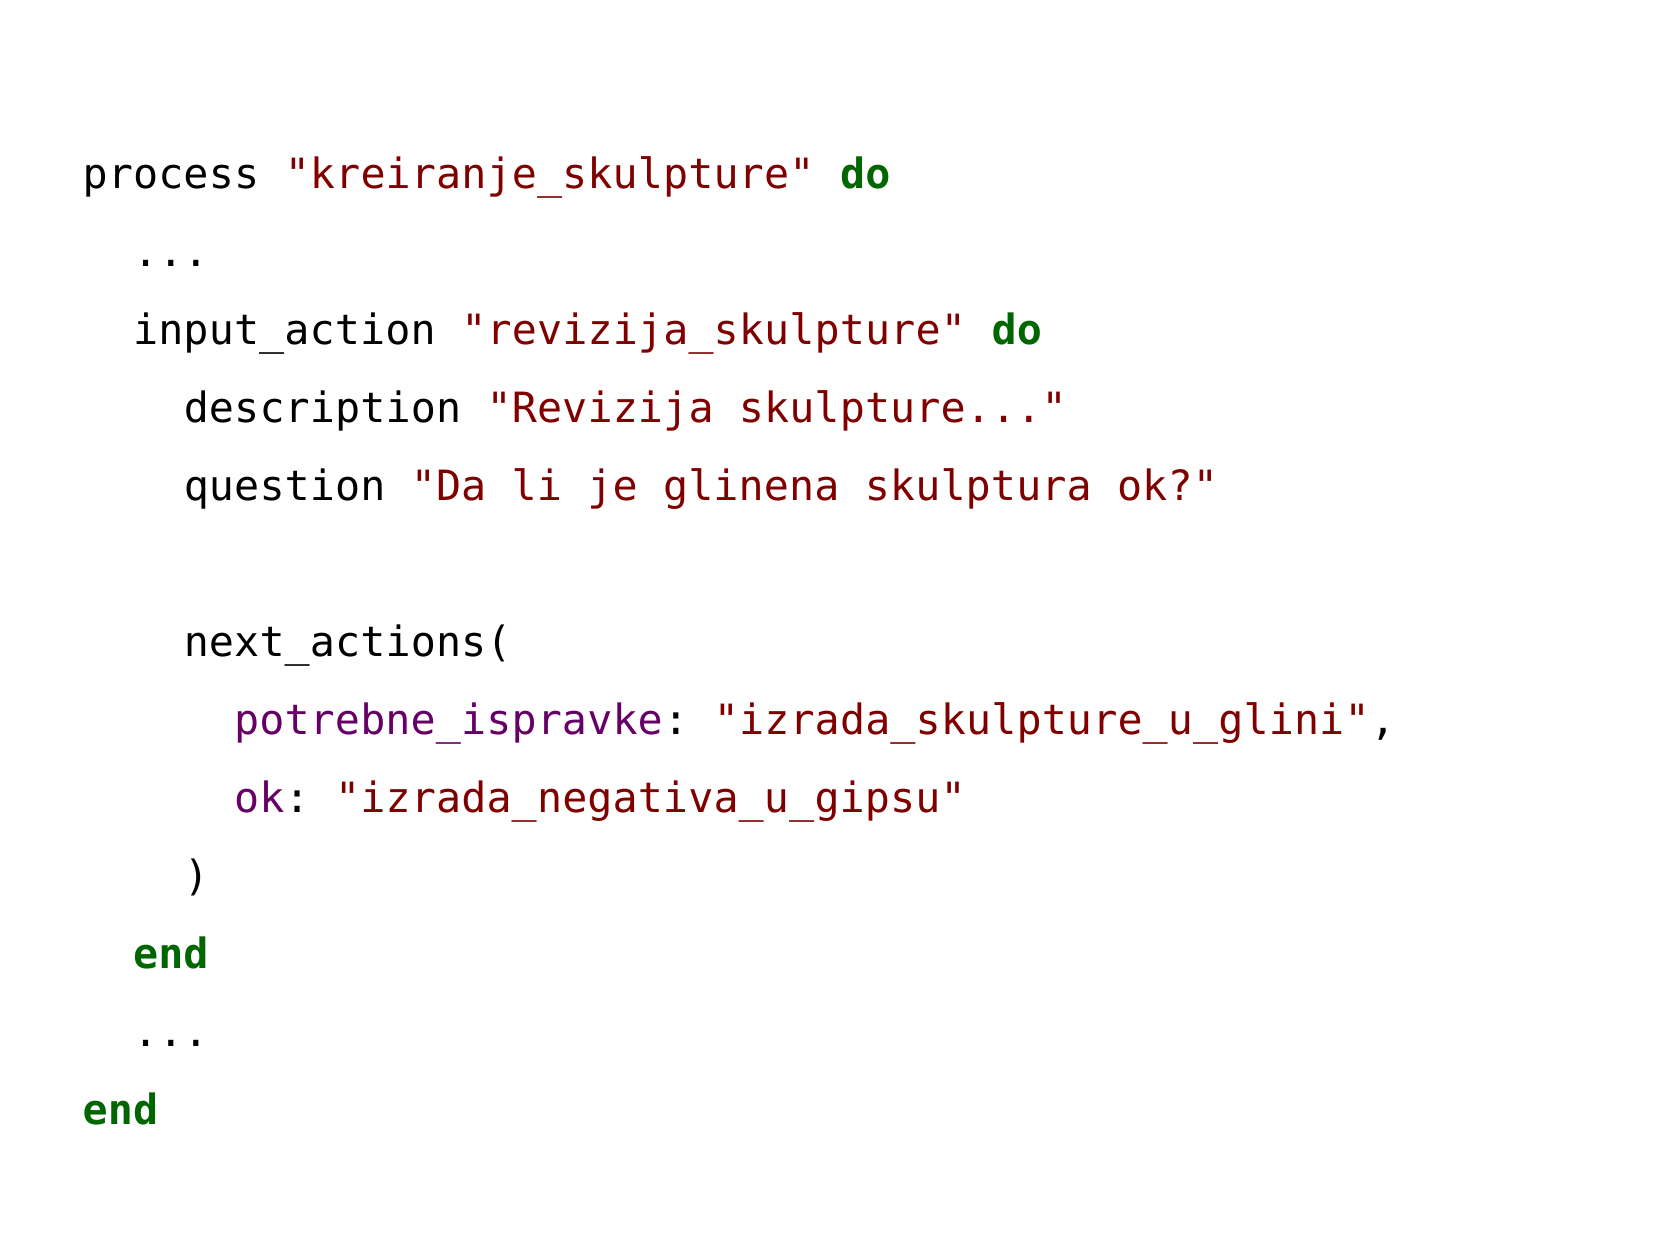

# process "kreiranje_skulpture" do
 ...
 input_action "revizija_skulpture" do
 description "Revizija skulpture..."
 question "Da li je glinena skulptura ok?"
 next_actions(
 potrebne_ispravke: "izrada_skulpture_u_glini",
 ok: "izrada_negativa_u_gipsu"
 )
 end
 ...
end